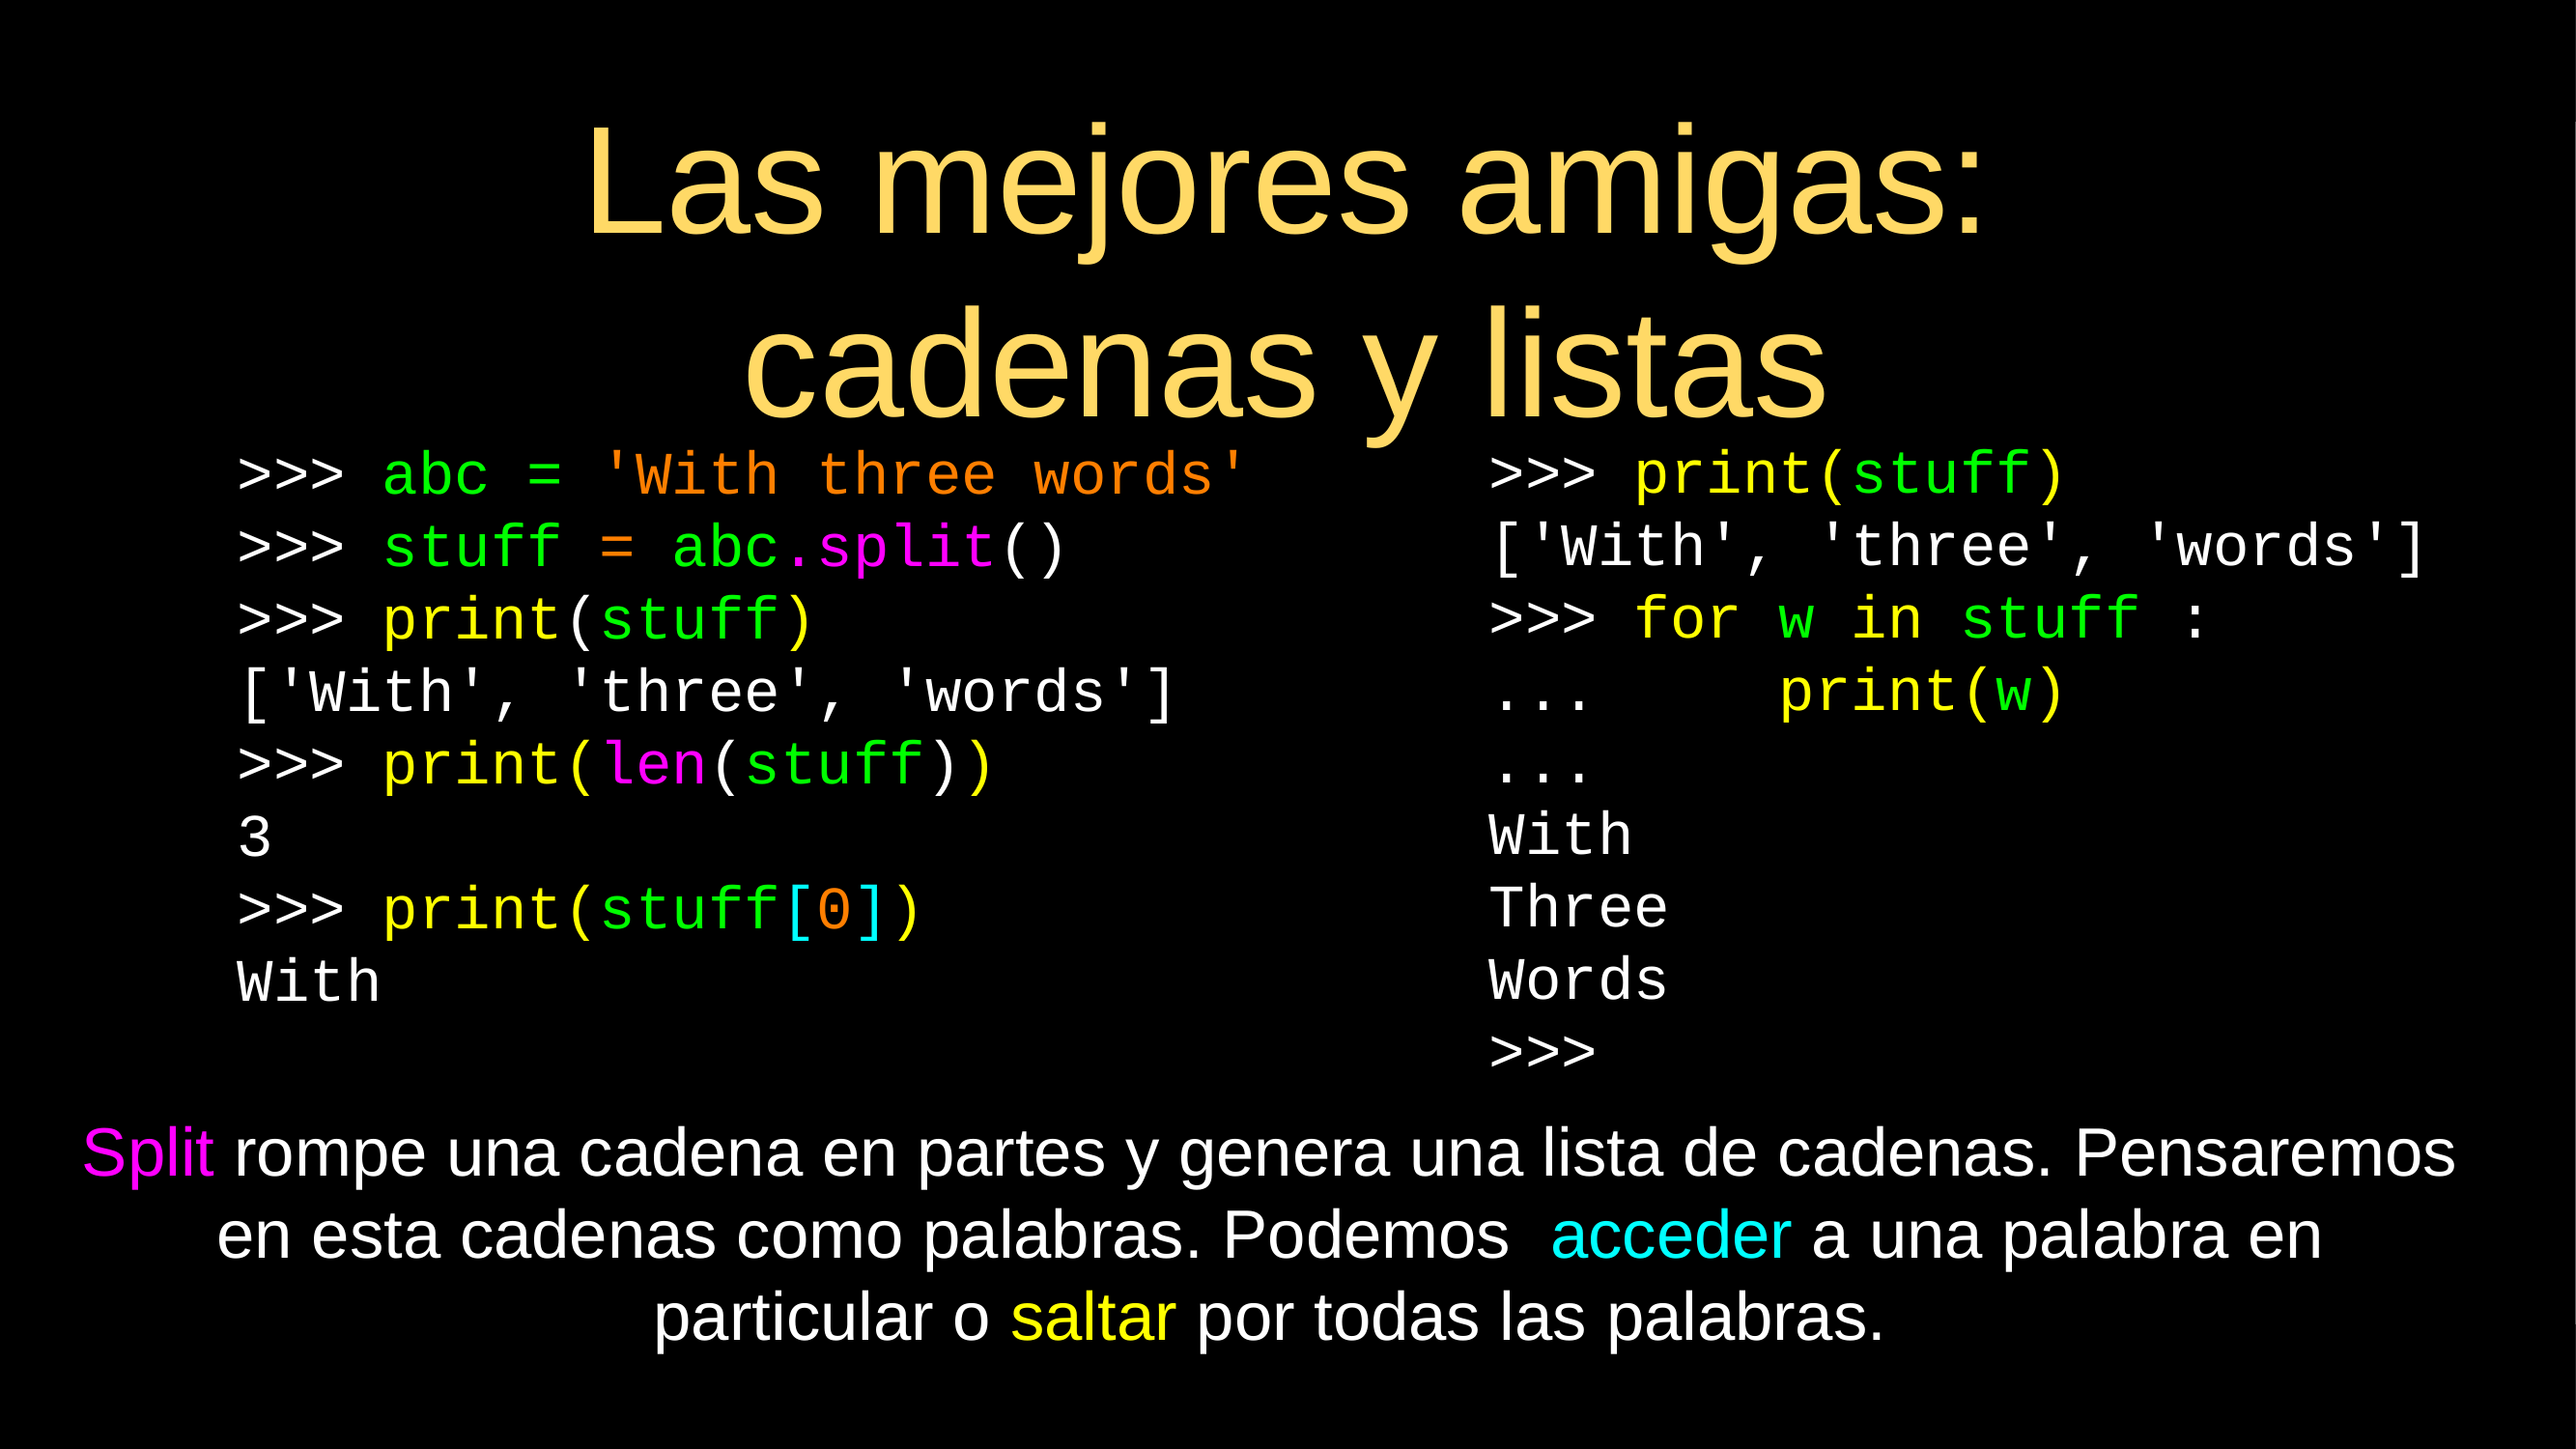

# Las mejores amigas: cadenas y listas
>>> print(stuff)
['With', 'three', 'words']
>>> for w in stuff :
... print(w)
...
With
Three
Words
>>>
>>> abc = 'With three words'
>>> stuff = abc.split()
>>> print(stuff)
['With', 'three', 'words']
>>> print(len(stuff))
3
>>> print(stuff[0])
With
Split rompe una cadena en partes y genera una lista de cadenas. Pensaremos en esta cadenas como palabras. Podemos acceder a una palabra en particular o saltar por todas las palabras.